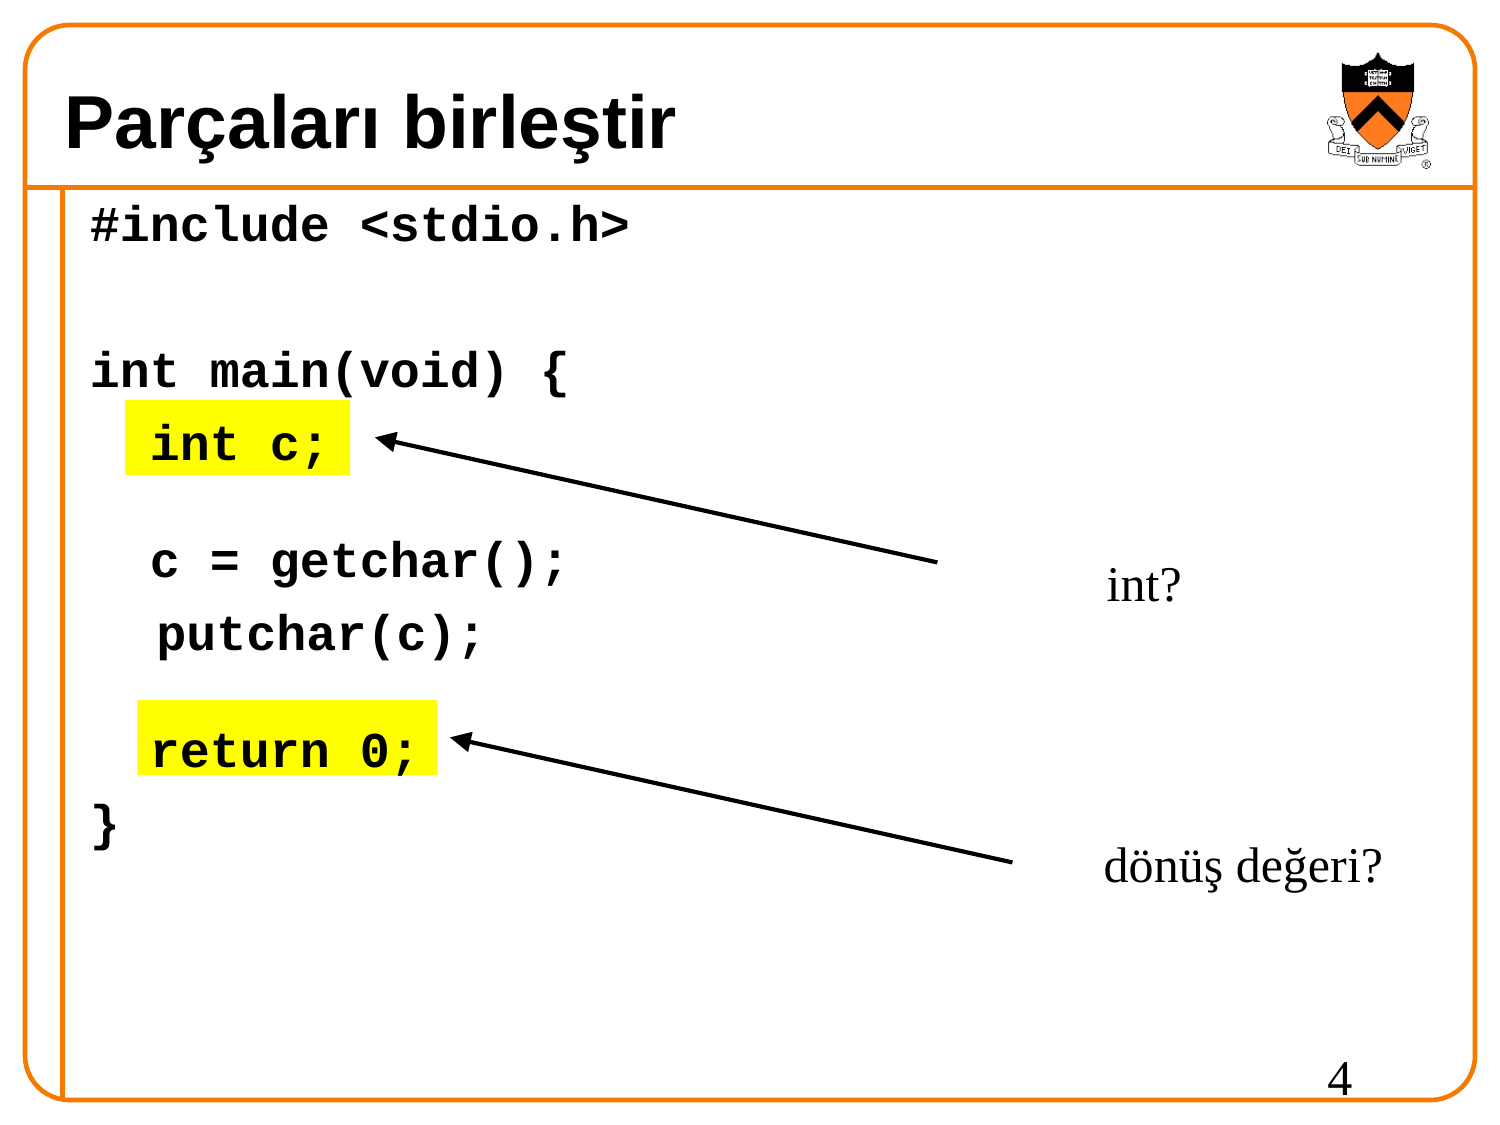

# Parçaları birleştir
#include <stdio.h>
int main(void) {
 int c;
 c = getchar();
	 putchar(c);
 return 0;
}
int?
dönüş değeri?
4